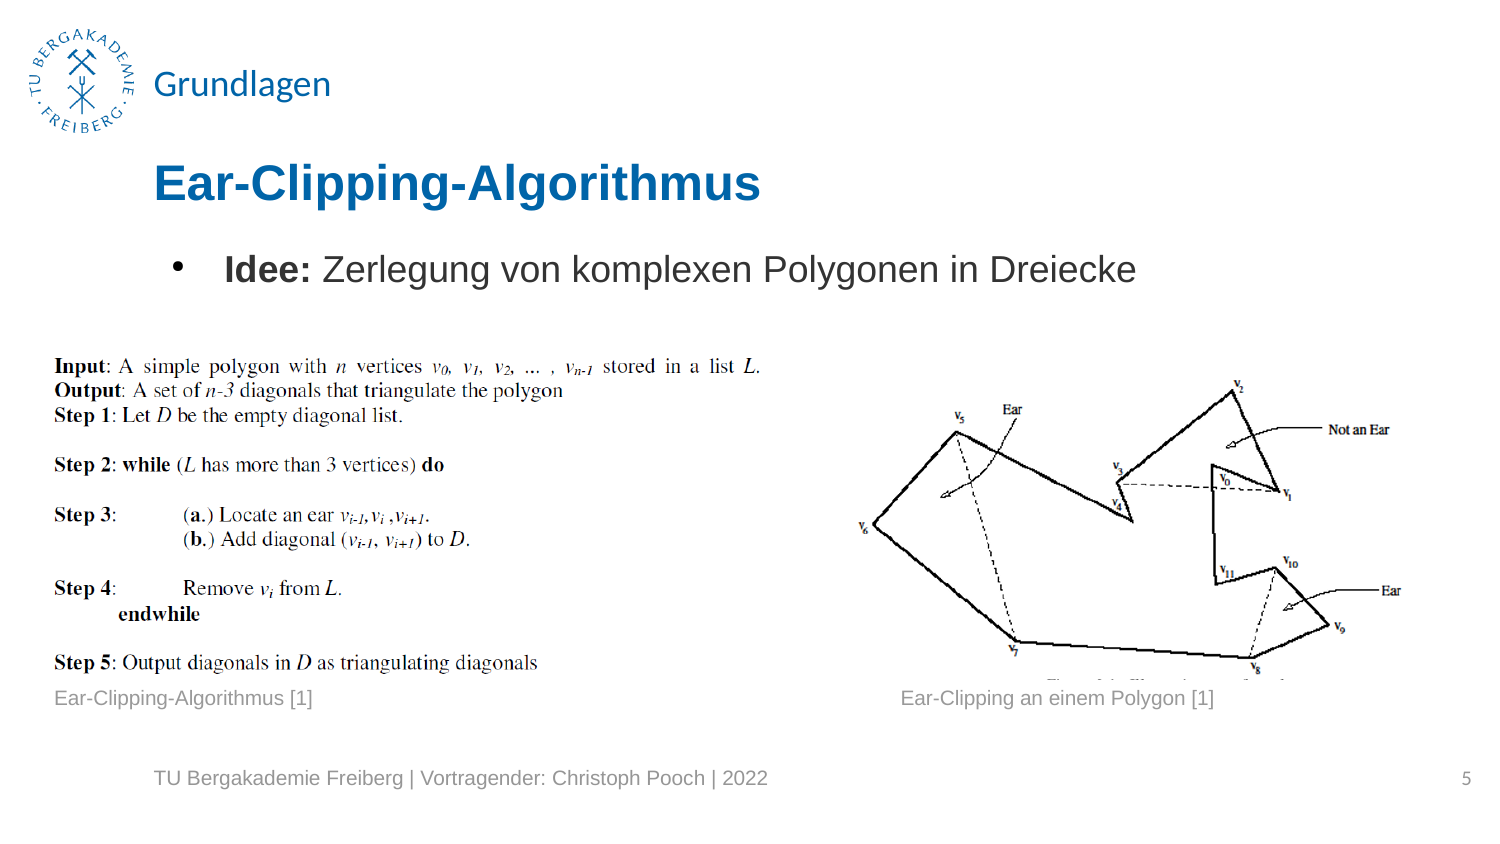

Grundlagen
Ear-Clipping-Algorithmus
# Idee: Zerlegung von komplexen Polygonen in Dreiecke
Ear-Clipping-Algorithmus [1]
Ear-Clipping an einem Polygon [1]
TU Bergakademie Freiberg | Vortragender: Christoph Pooch | 2022